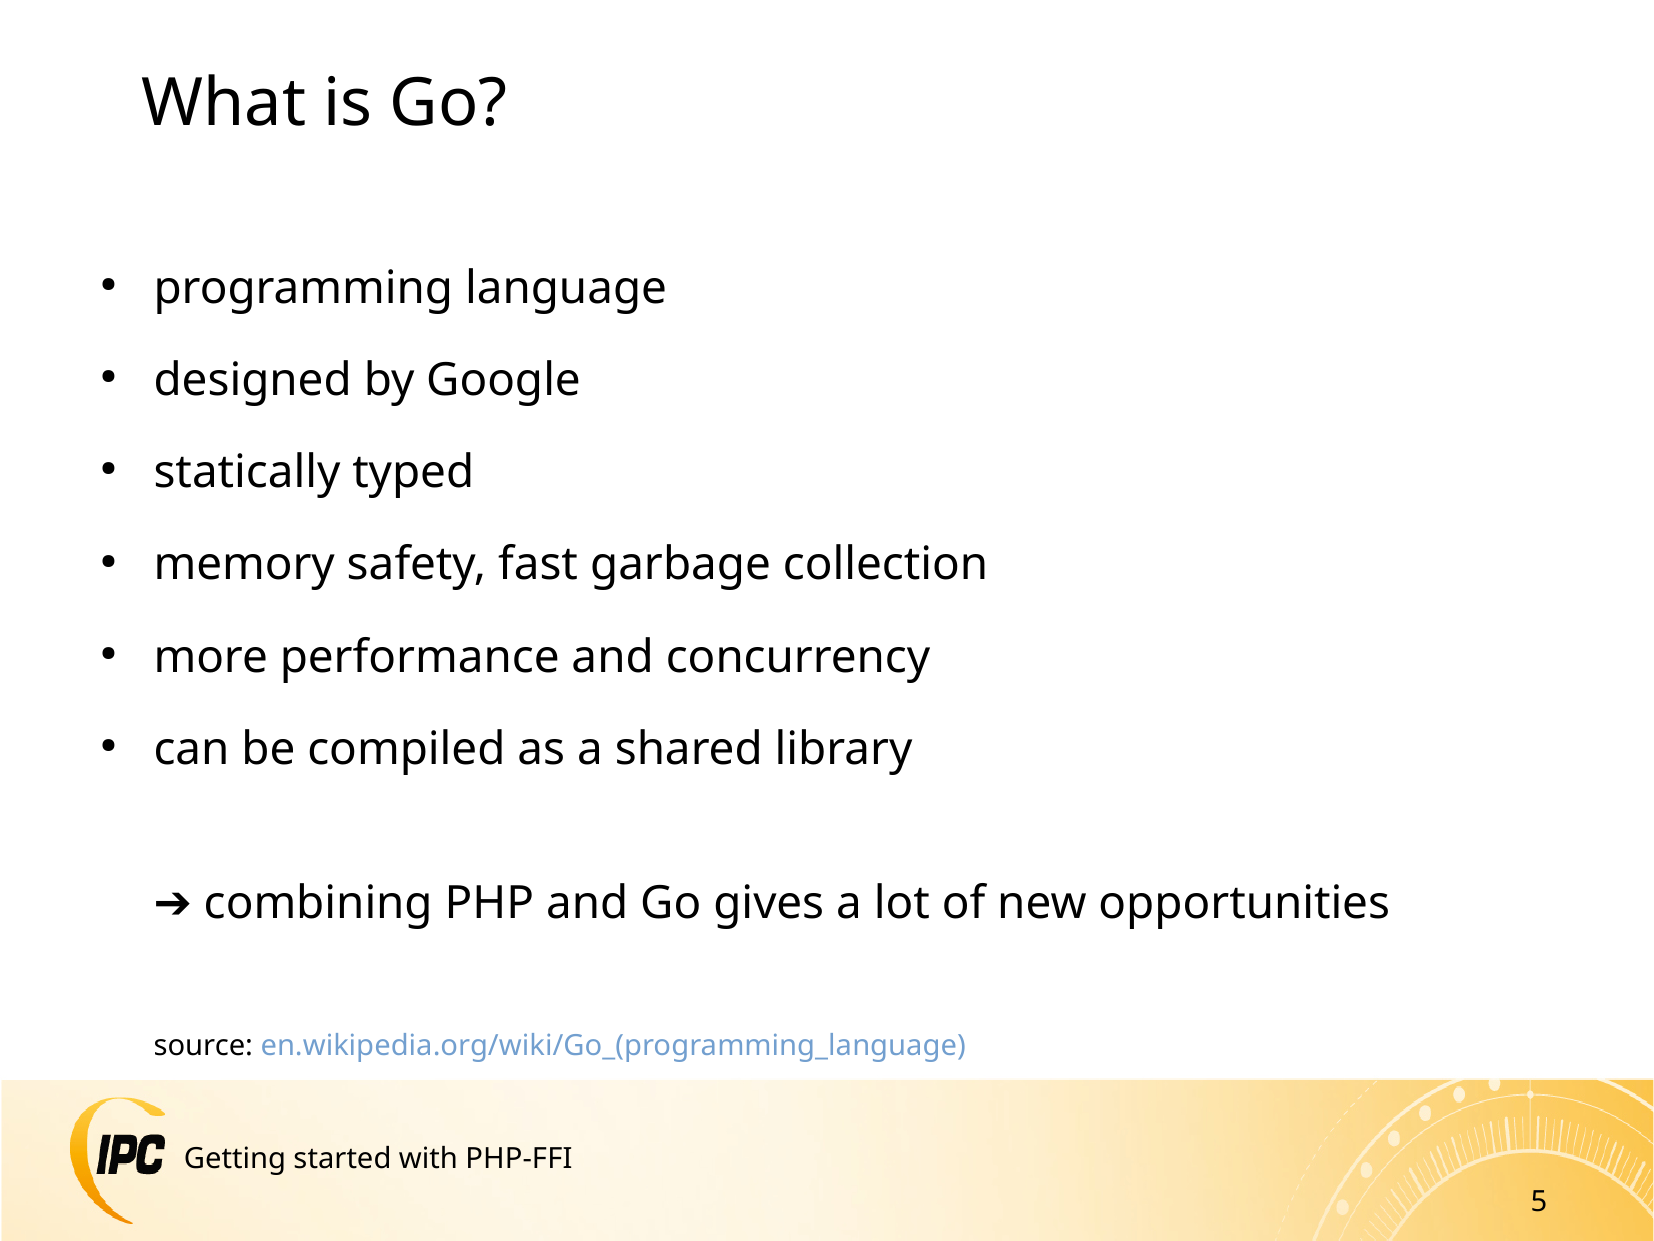

# What is Go?
programming language
designed by Google
statically typed
memory safety, fast garbage collection
more performance and concurrency
can be compiled as a shared library
➔ combining PHP and Go gives a lot of new opportunities
source: en.wikipedia.org/wiki/Go_(programming_language)
5